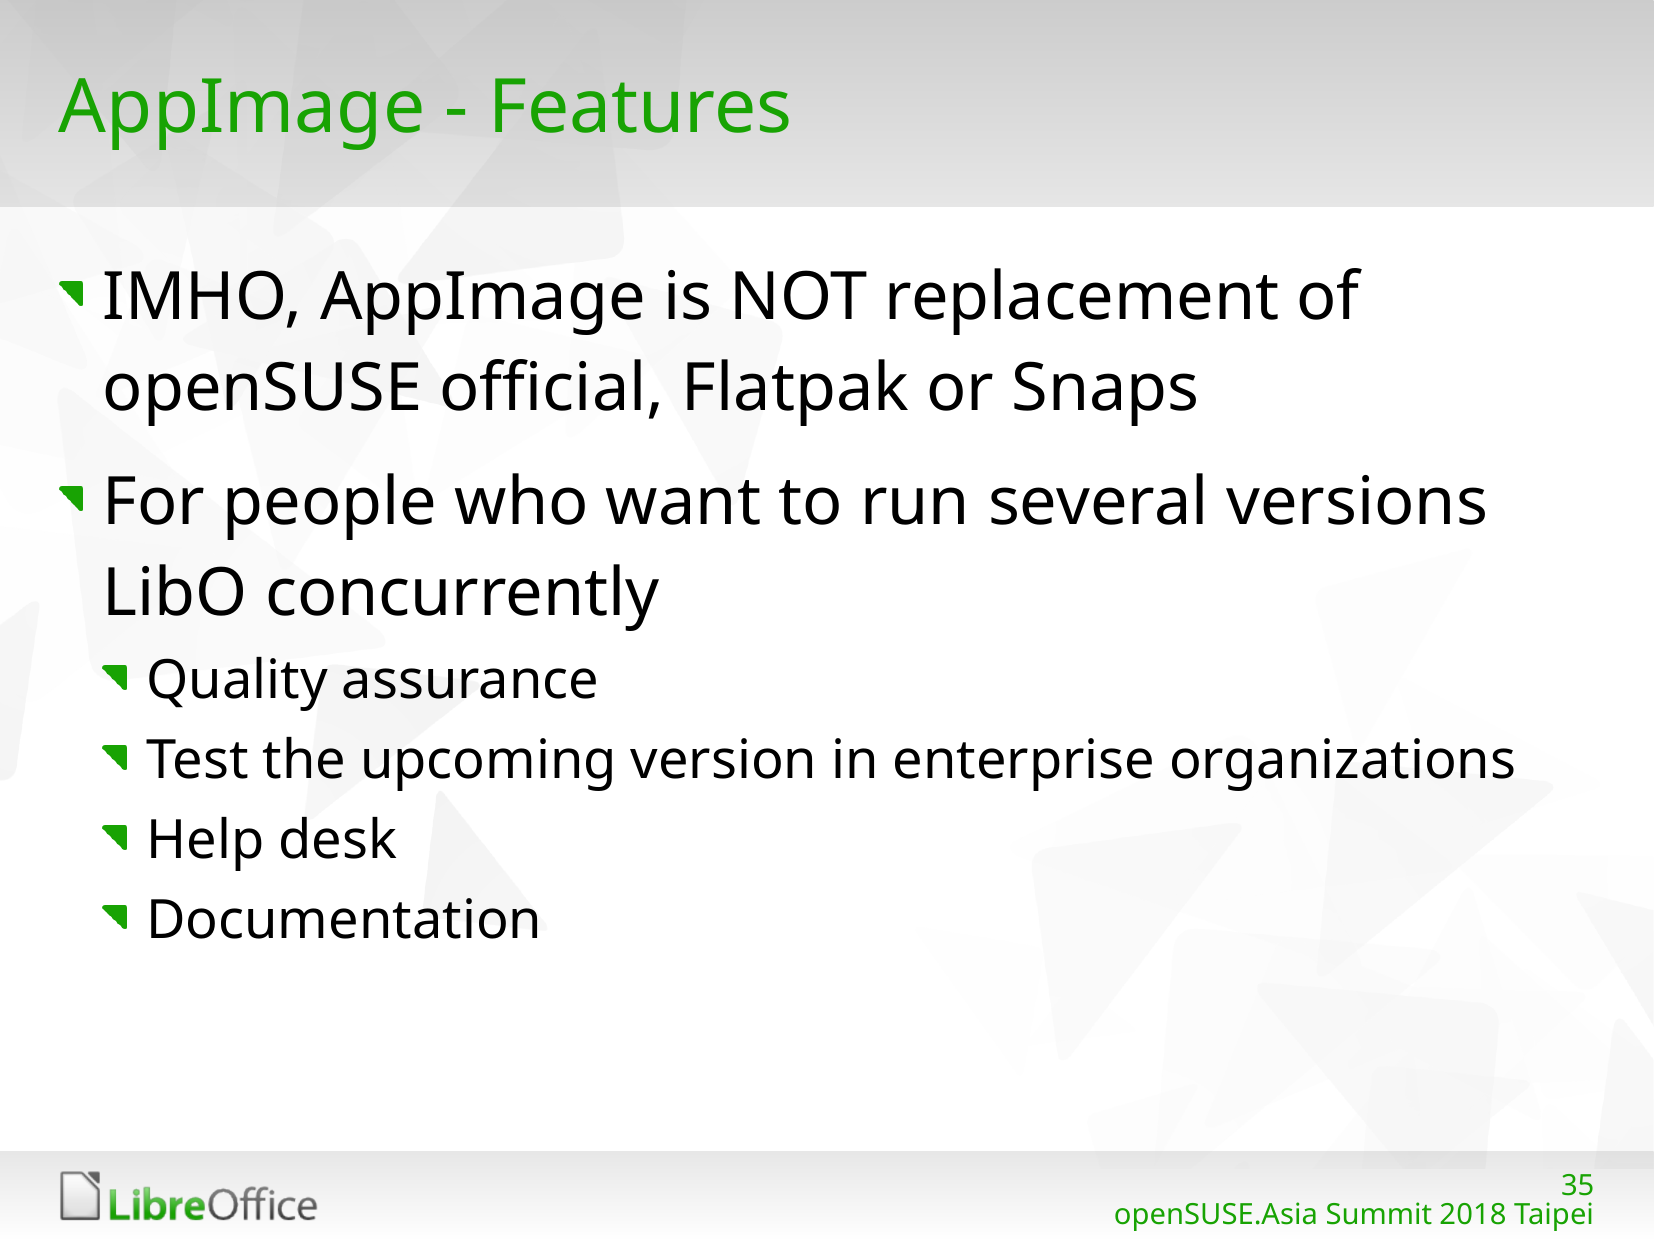

# AppImage - Features
IMHO, AppImage is NOT replacement of openSUSE official, Flatpak or Snaps
For people who want to run several versions LibO concurrently
Quality assurance
Test the upcoming version in enterprise organizations
Help desk
Documentation
35
openSUSE.Asia Summit 2018 Taipei